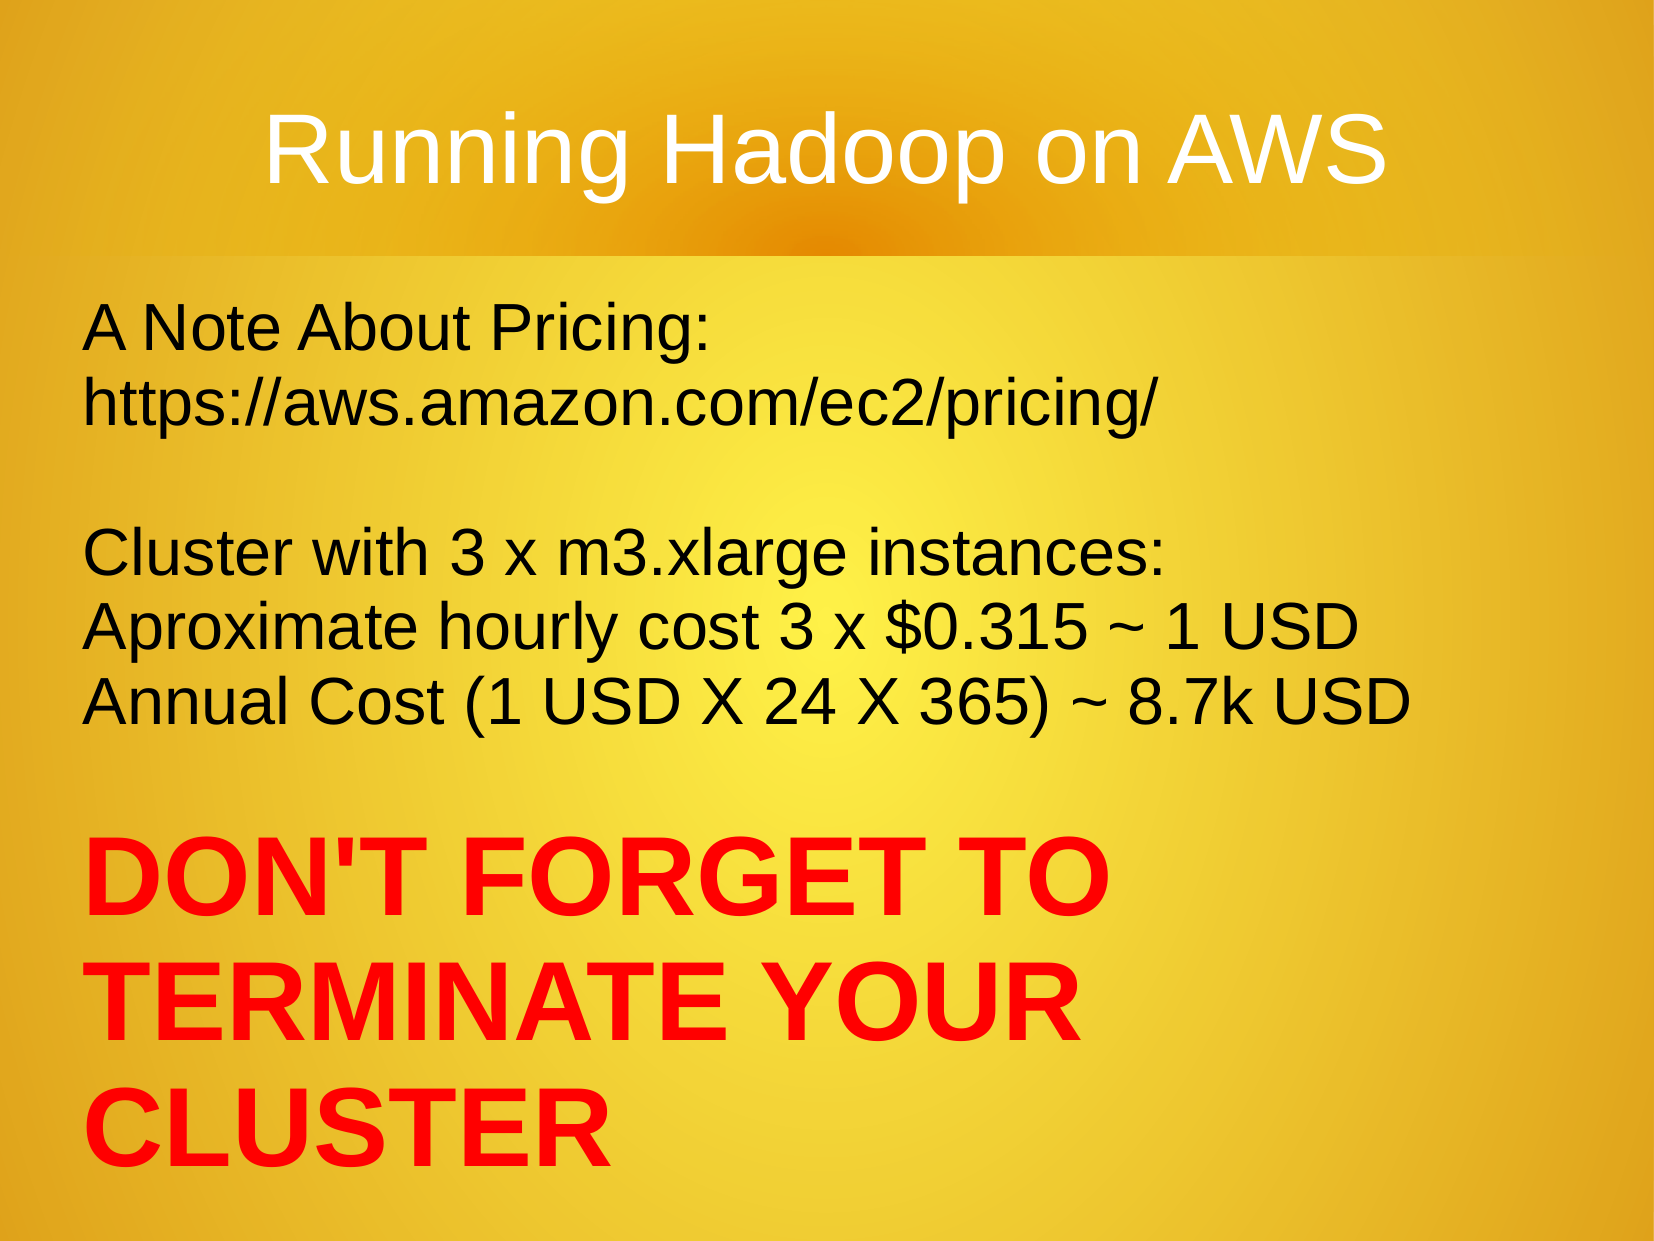

# Running Hadoop on AWS
A Note About Pricing:
https://aws.amazon.com/ec2/pricing/
Cluster with 3 x m3.xlarge instances:
Aproximate hourly cost 3 x $0.315 ~ 1 USD
Annual Cost (1 USD X 24 X 365) ~ 8.7k USD
DON'T FORGET TO TERMINATE YOUR CLUSTER